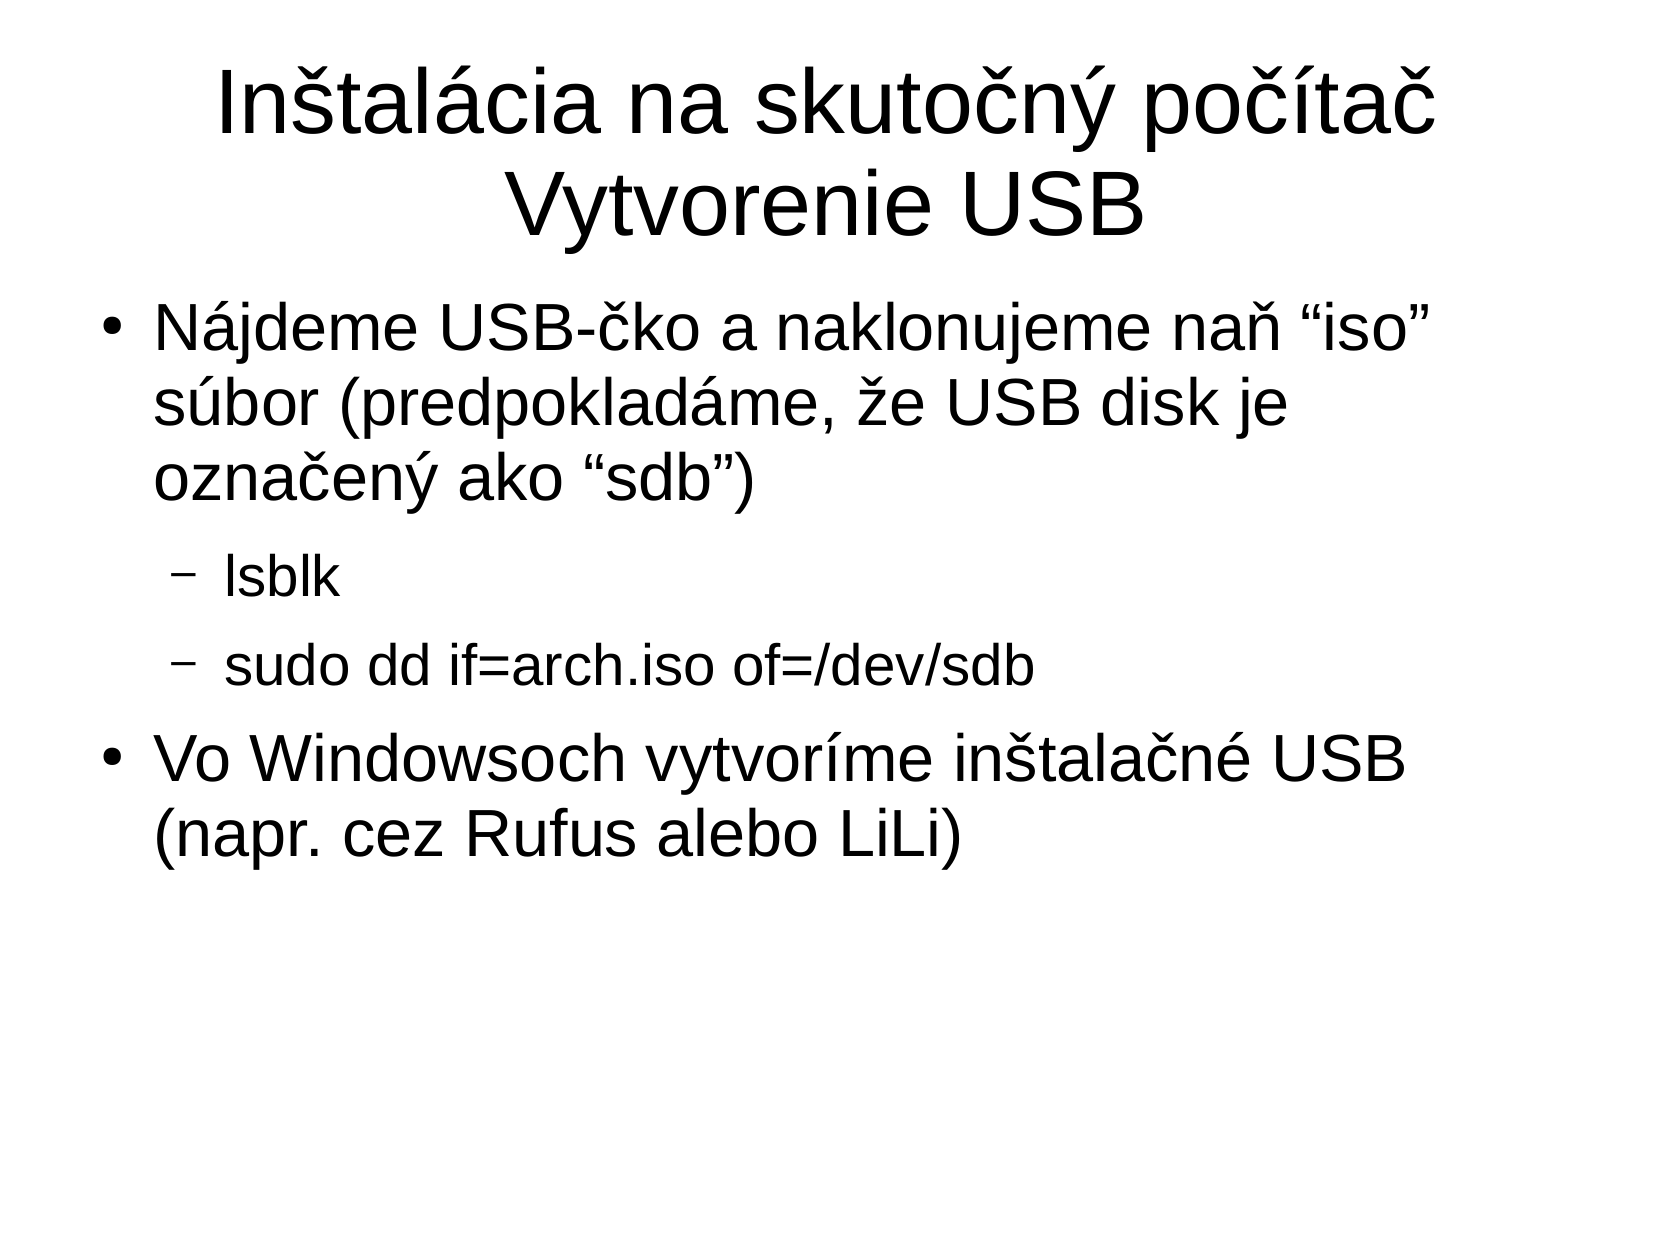

# Inštalácia na skutočný počítač Vytvorenie USB
Nájdeme USB-čko a naklonujeme naň “iso” súbor (predpokladáme, že USB disk je označený ako “sdb”)
lsblk
sudo dd if=arch.iso of=/dev/sdb
Vo Windowsoch vytvoríme inštalačné USB (napr. cez Rufus alebo LiLi)